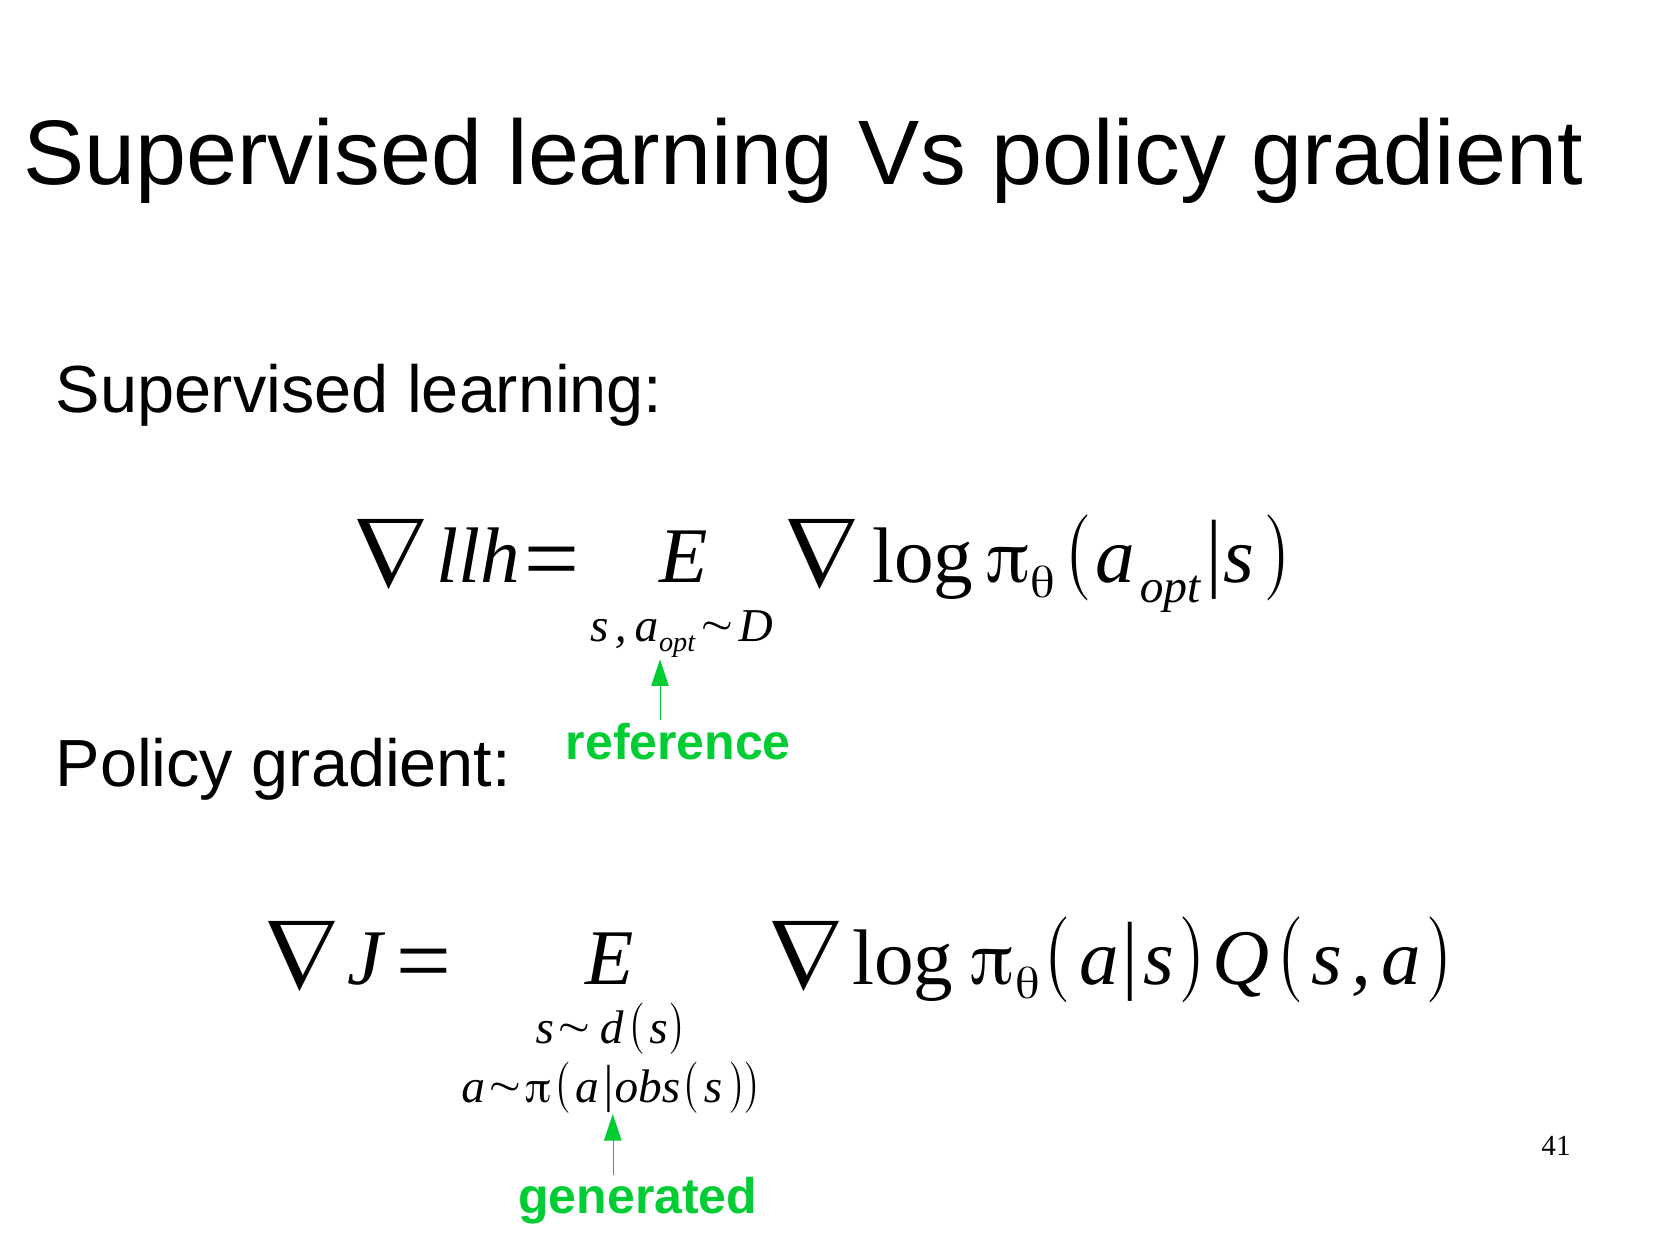

# Supervised learning Vs policy gradient
Supervised learning:
Policy gradient:
reference
41
generated